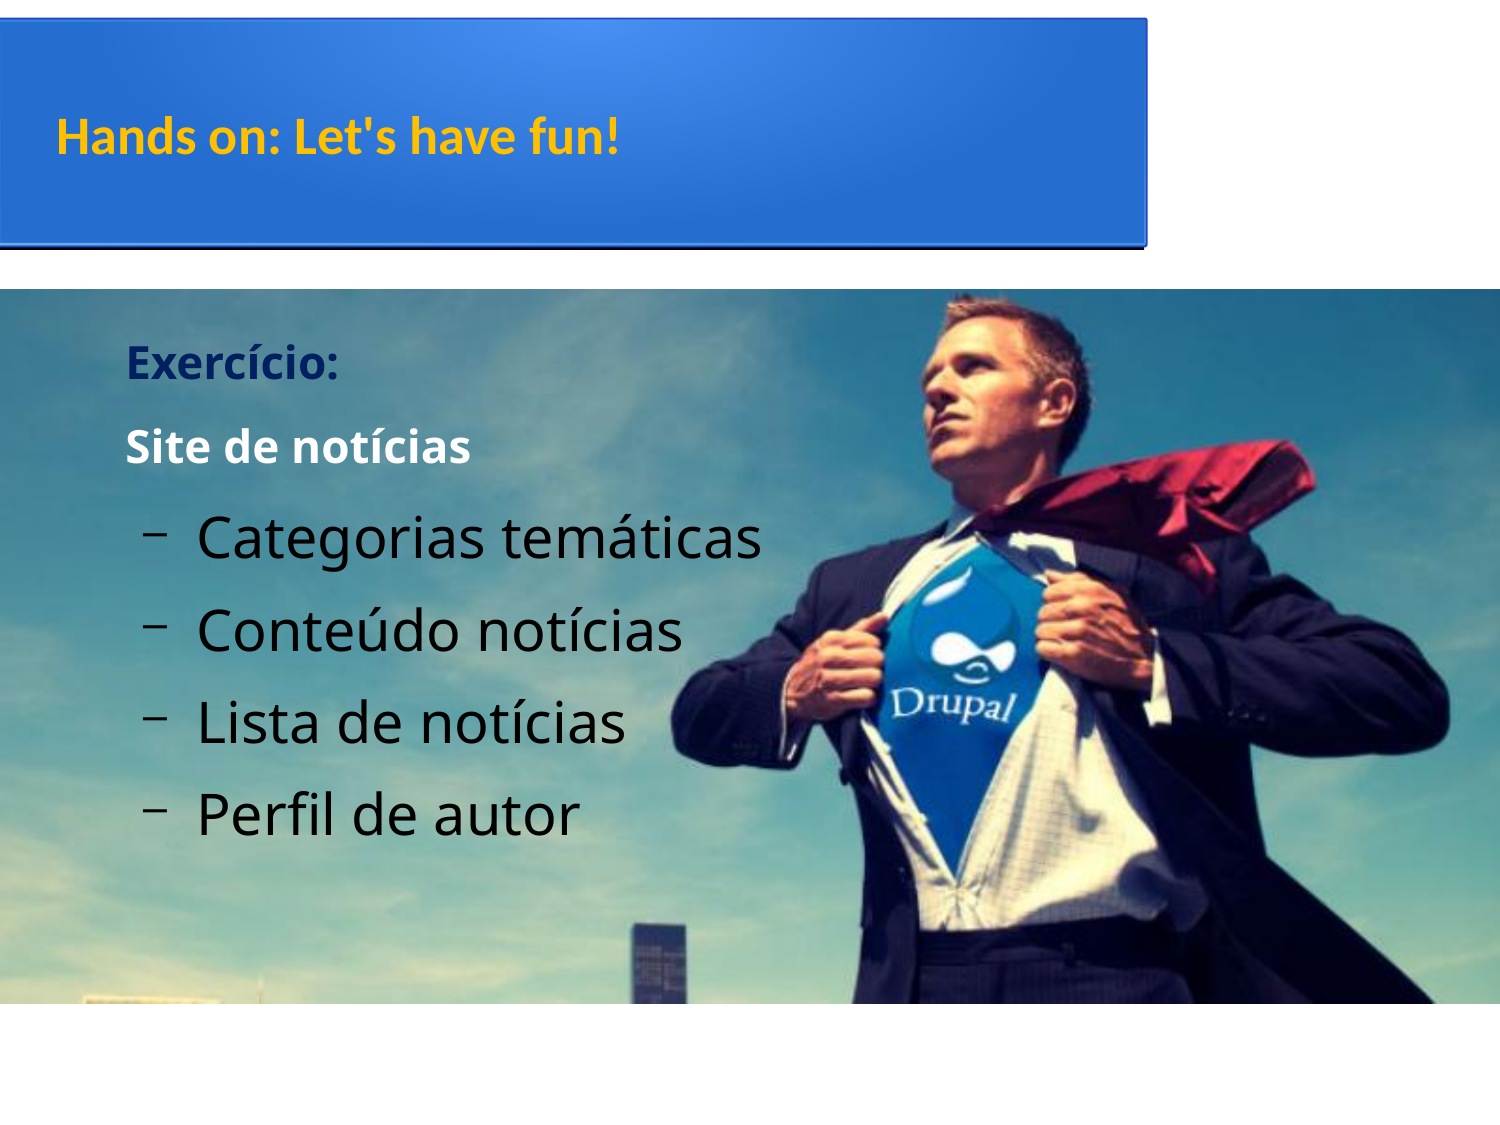

# Hands on: Let's have fun!
Exercício:
Site de notícias
Categorias temáticas
Conteúdo notícias
Lista de notícias
Perfil de autor